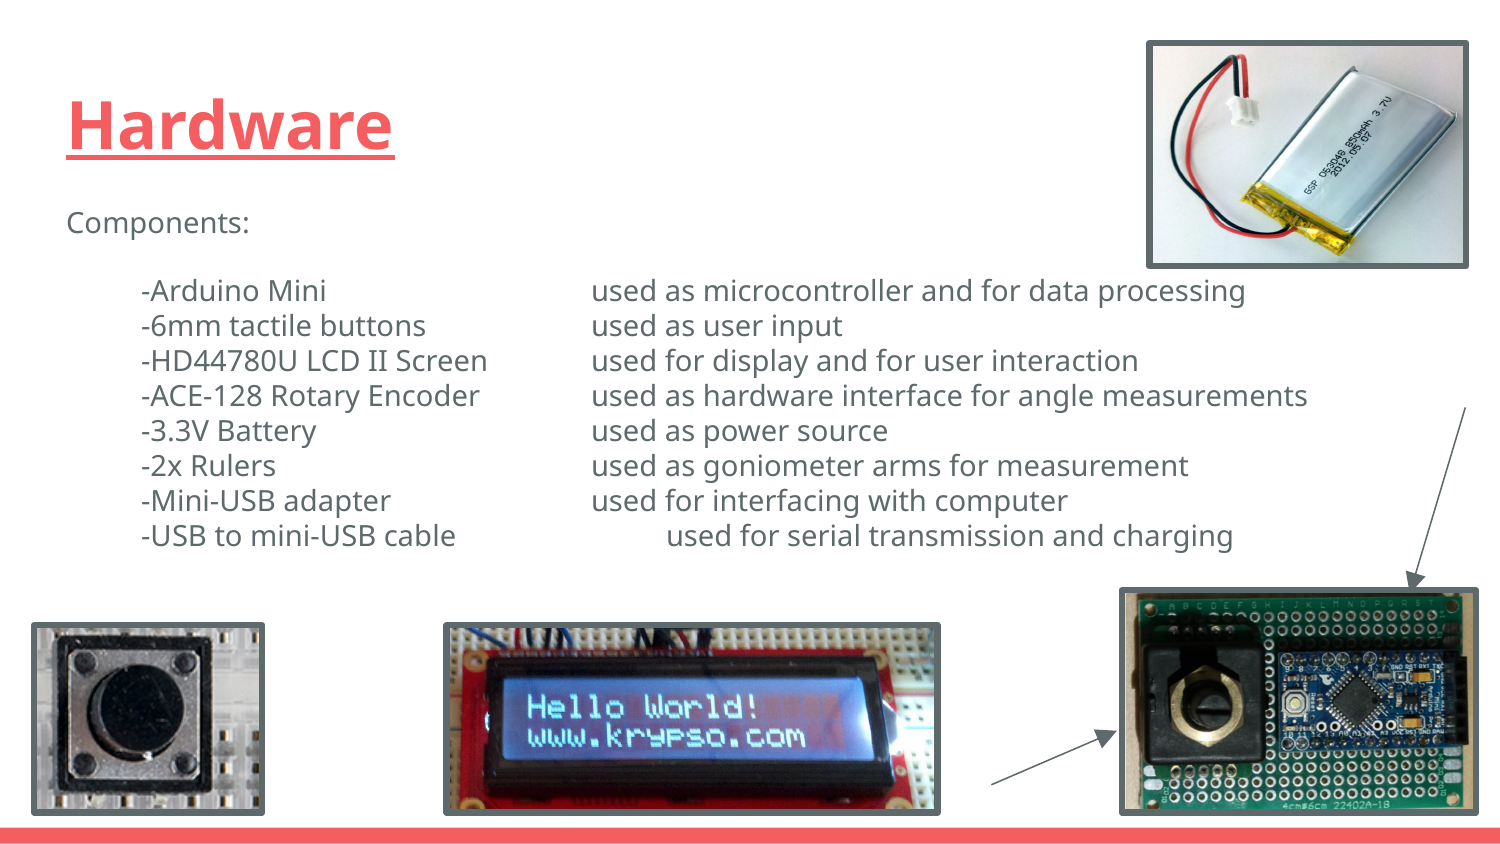

# Hardware
Components:
	-Arduino Mini 				used as microcontroller and for data processing
	-6mm tactile buttons			used as user input
	-HD44780U LCD II Screen		used for display and for user interaction
	-ACE-128 Rotary Encoder		used as hardware interface for angle measurements
	-3.3V Battery				used as power source
	-2x Rulers					used as goniometer arms for measurement
	-Mini-USB adapter			used for interfacing with computer
	-USB to mini-USB cable			used for serial transmission and charging